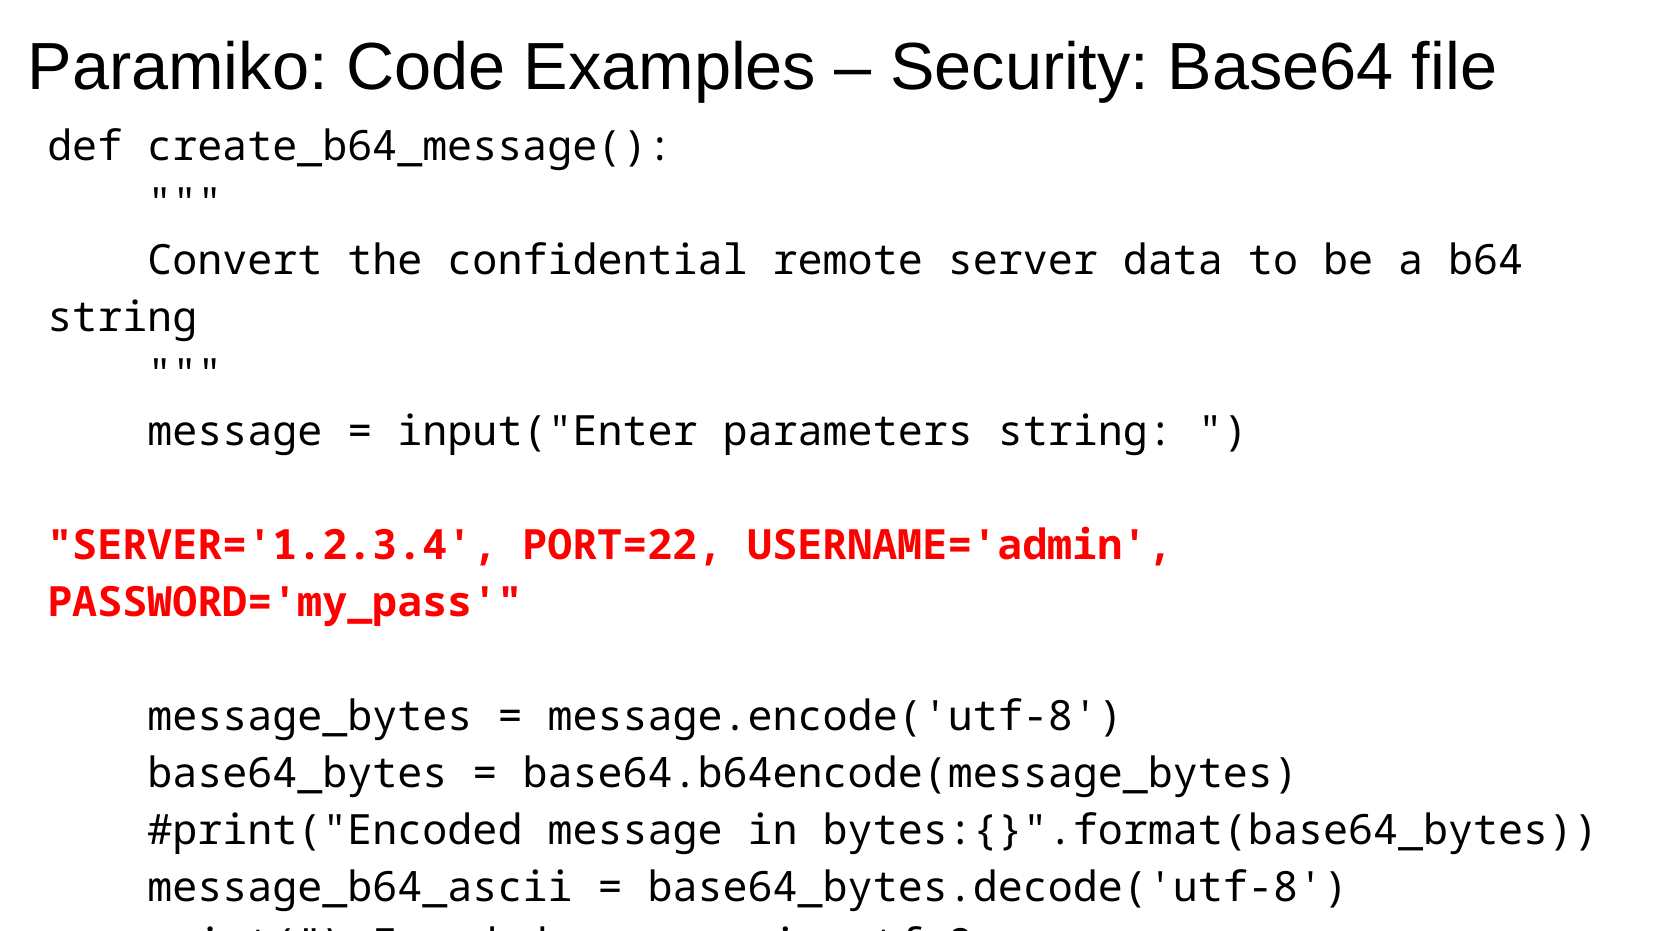

# Paramiko: Code Examples – Security: Base64 file
def create_b64_message():
 """
 Convert the confidential remote server data to be a b64 string
 """
 message = input("Enter parameters string: ")
"SERVER='1.2.3.4', PORT=22, USERNAME='admin', PASSWORD='my_pass'"
 message_bytes = message.encode('utf-8')
 base64_bytes = base64.b64encode(message_bytes)
 #print("Encoded message in bytes:{}".format(base64_bytes))
 message_b64_ascii = base64_bytes.decode('utf-8')
 print("\nEncoded message in utf-8:{}".format(message_b64_ascii))
 # Check decoding:
 base64_bytes = message_b64_ascii.encode('utf-8')
 message_bytes = base64.b64decode(base64_bytes)
 message = message_bytes.decode('utf-8')
 print("Original message decoded:{}".format(message))